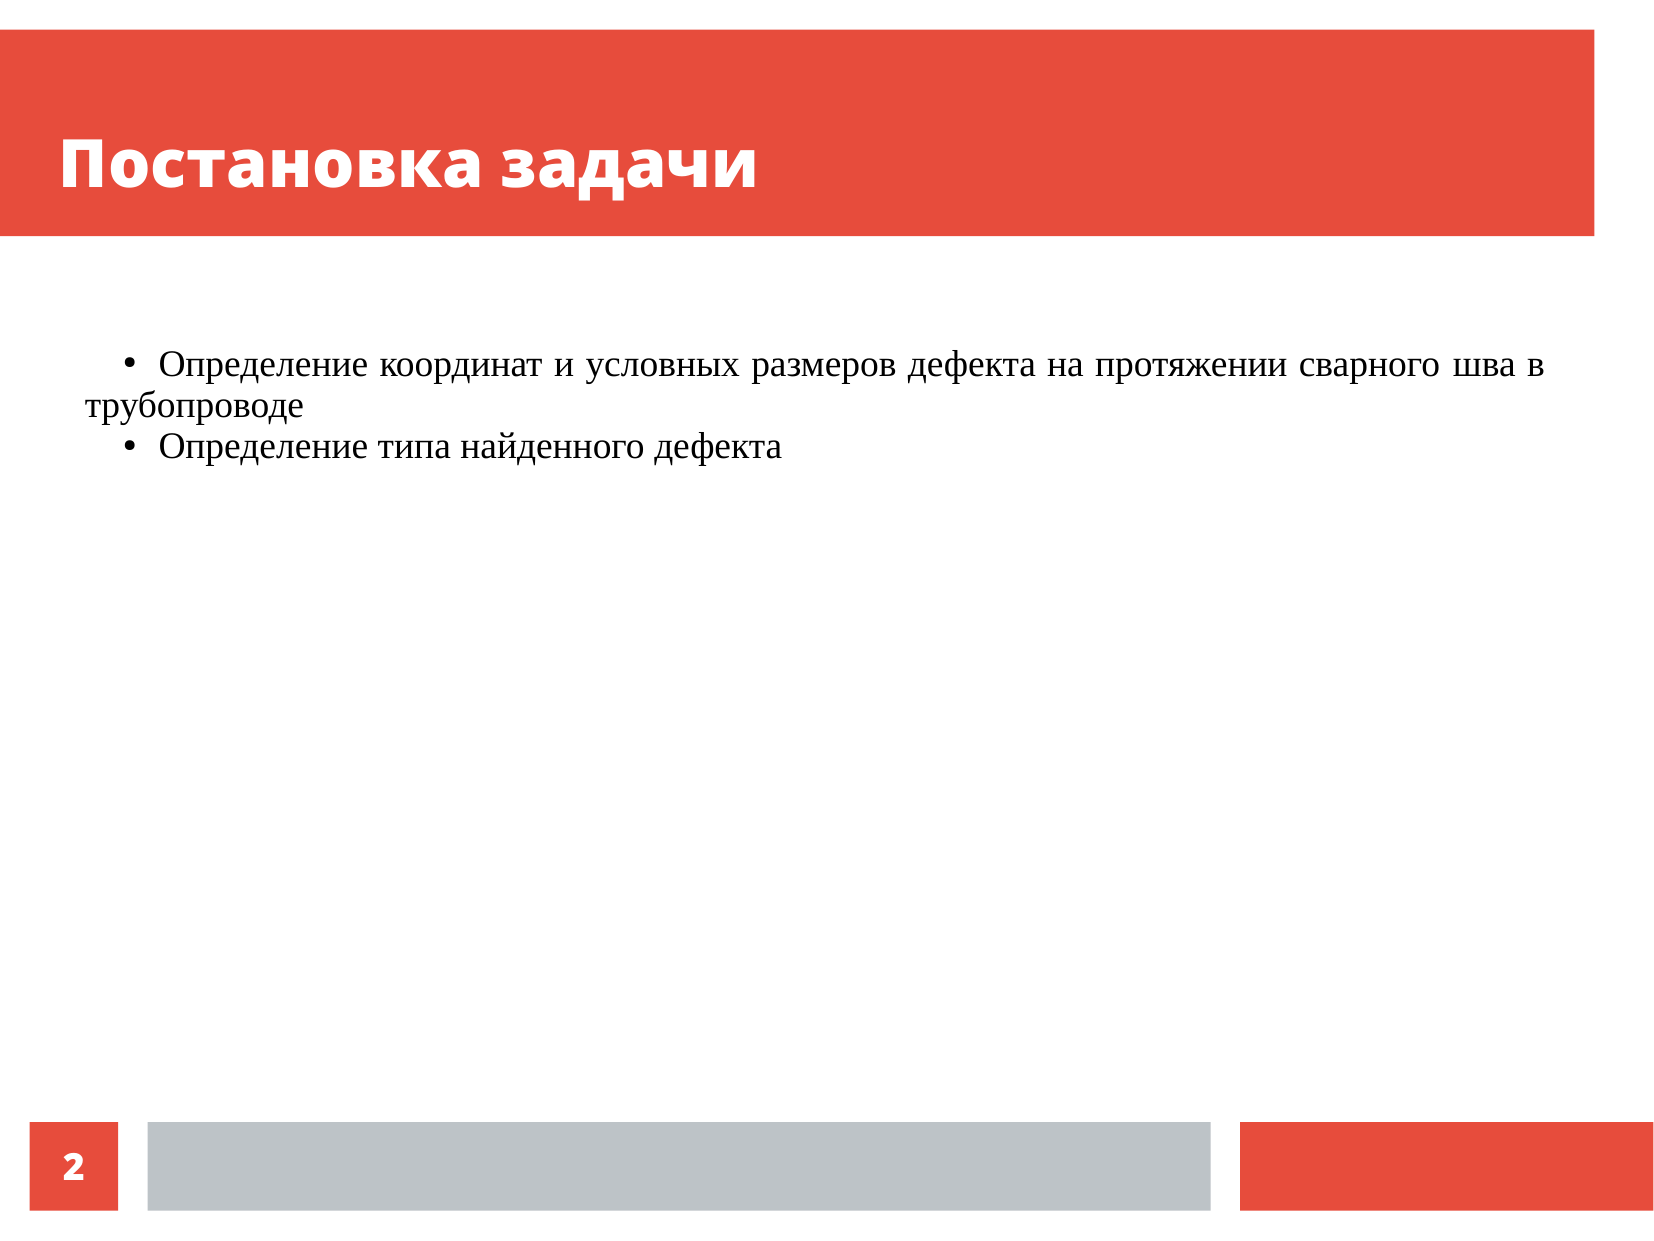

# Постановка задачи
Определение координат и условных размеров дефекта на протяжении сварного шва в трубопроводе
Определение типа найденного дефекта
2